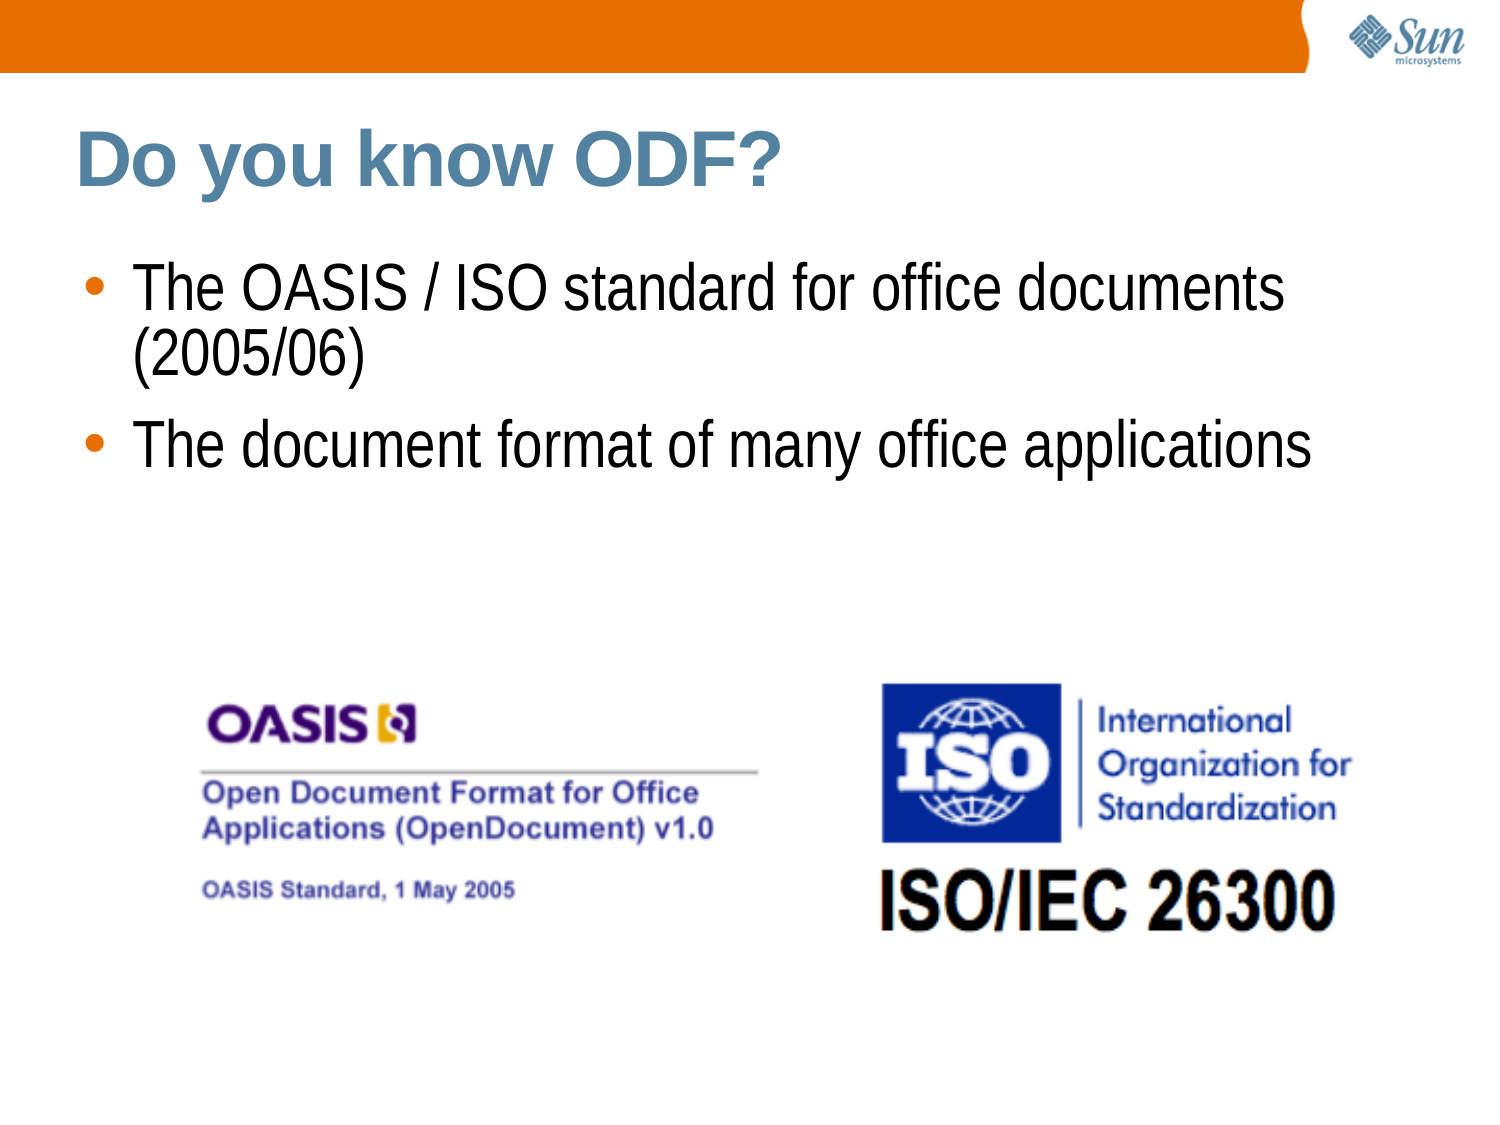

# Do you know ODF?
The OASIS / ISO standard for office documents (2005/06)
The document format of many office applications